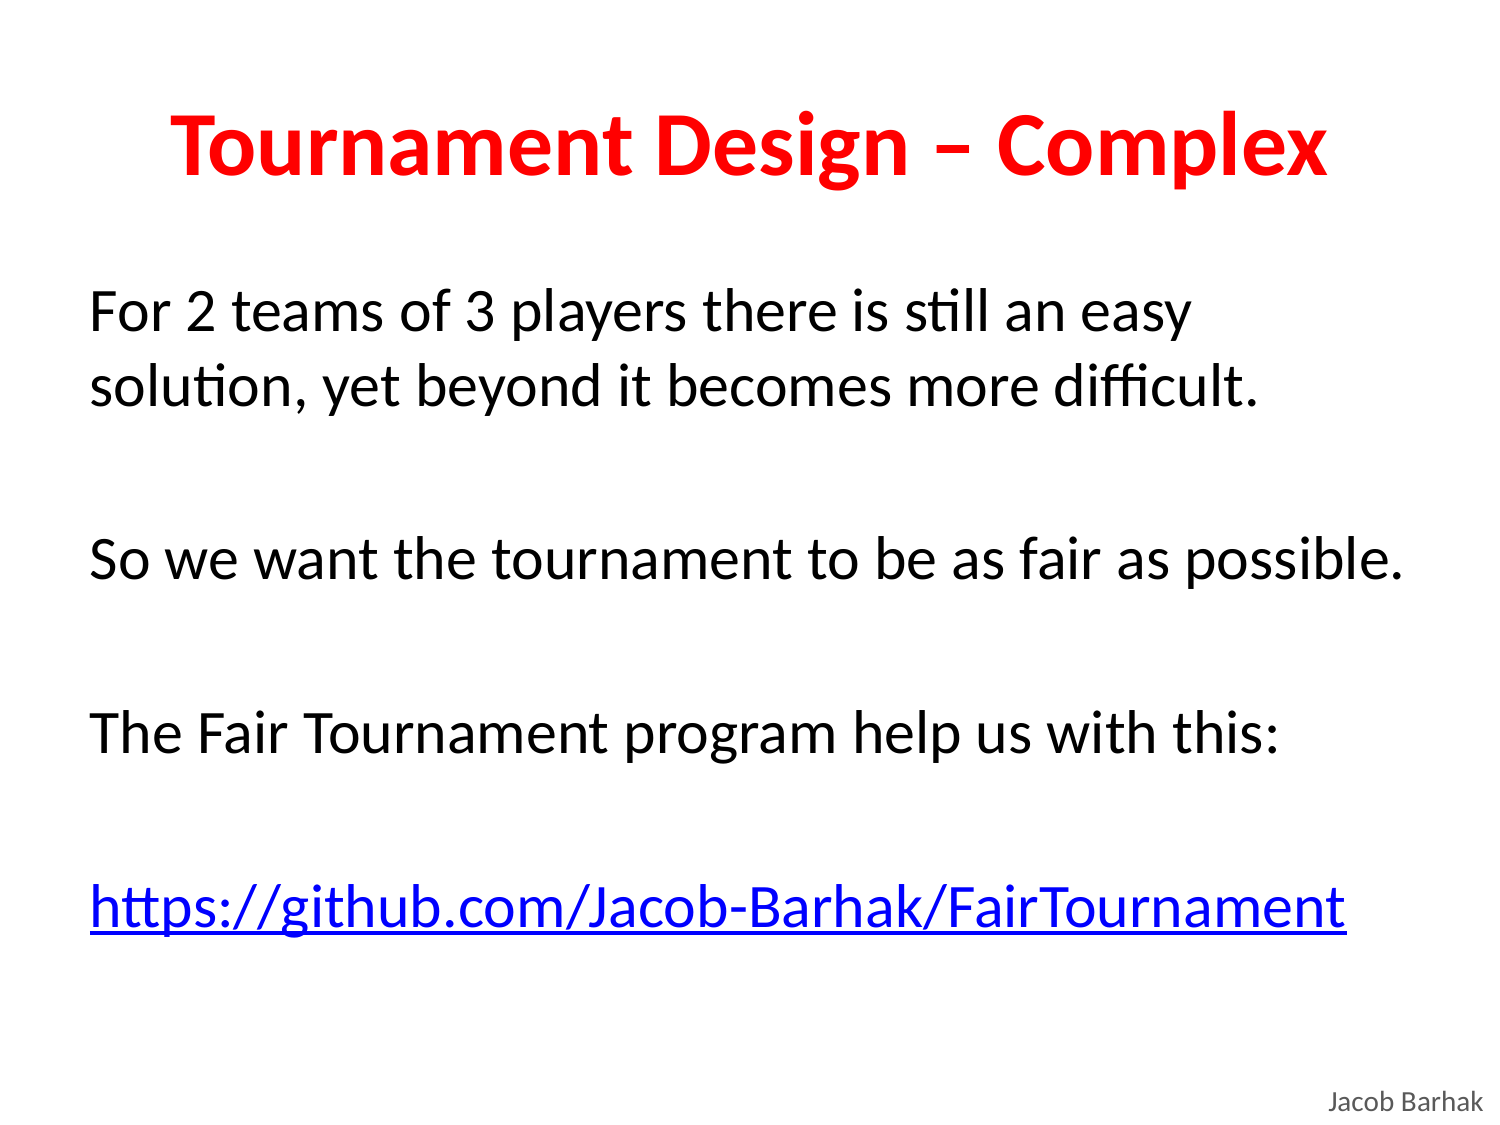

Tournament Design – Complex
For 2 teams of 3 players there is still an easy solution, yet beyond it becomes more difficult.
So we want the tournament to be as fair as possible.
The Fair Tournament program help us with this:
https://github.com/Jacob-Barhak/FairTournament